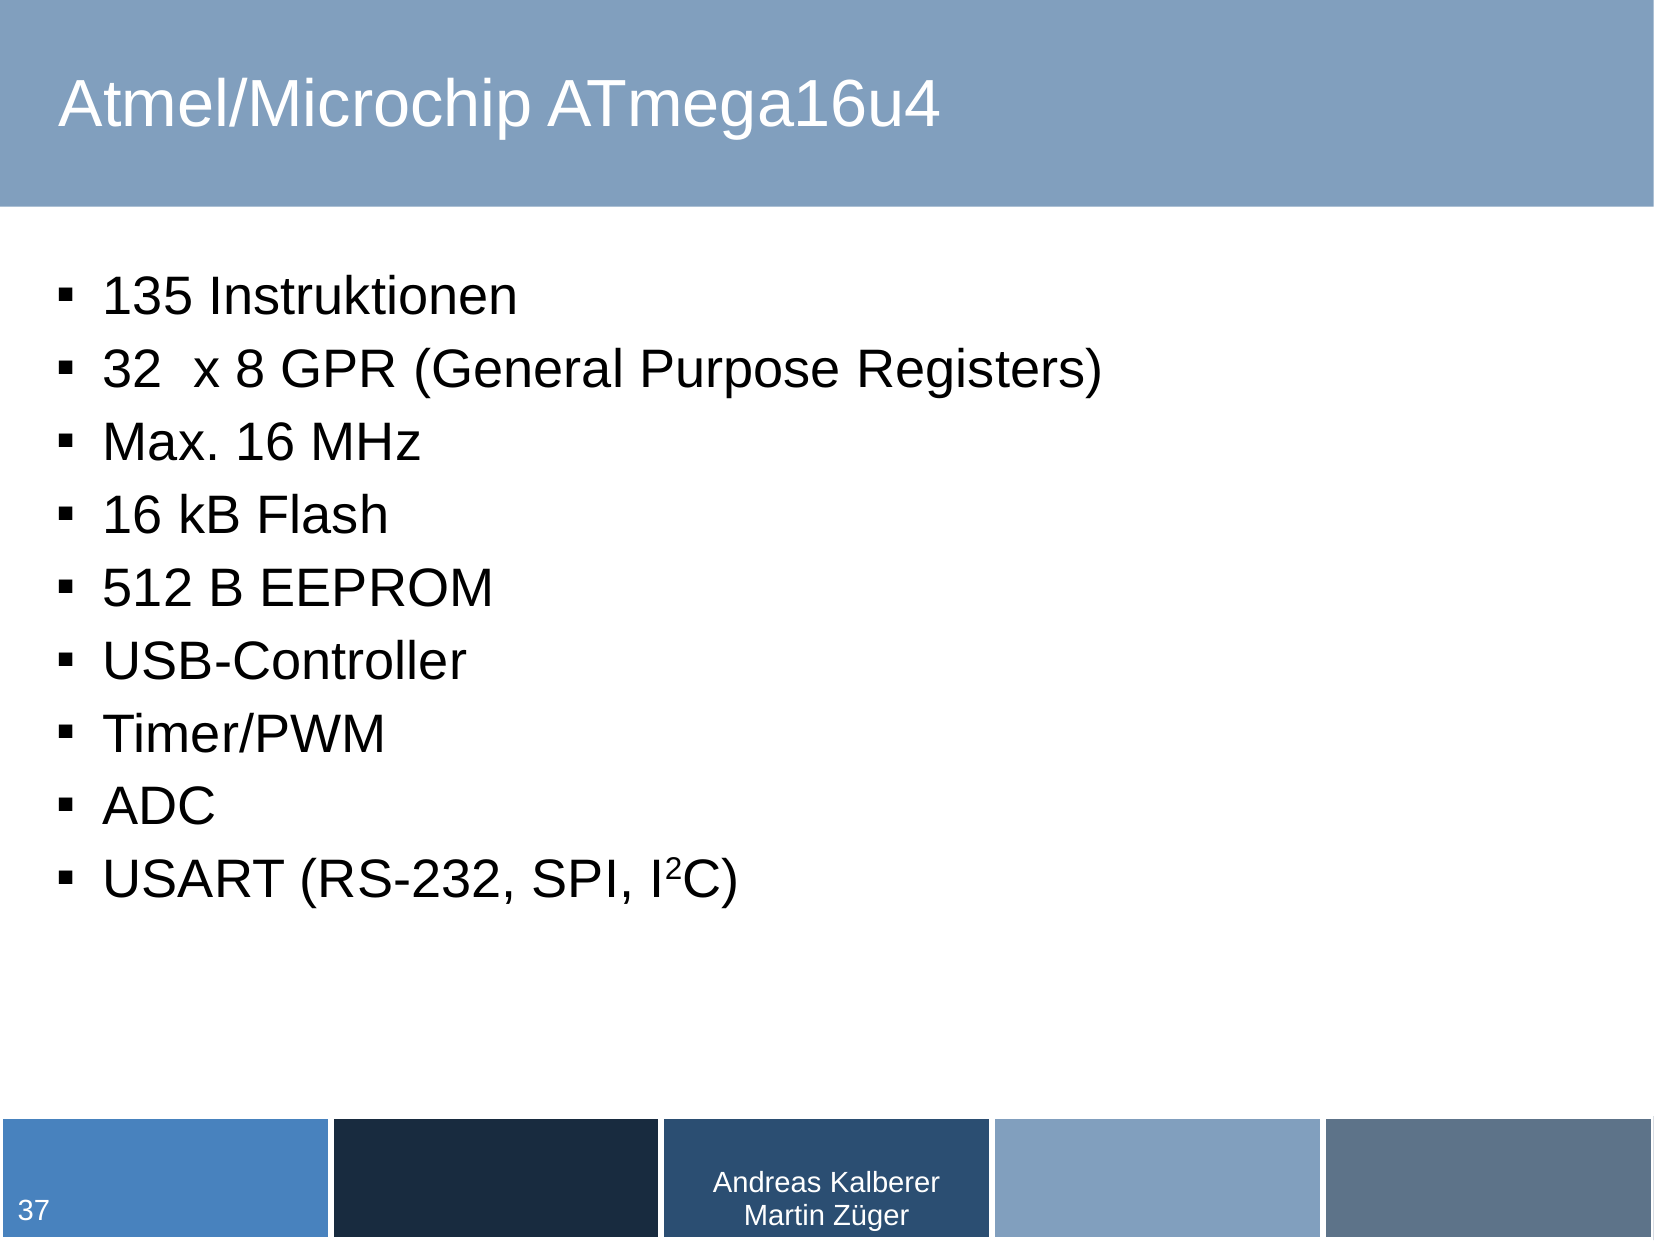

# Atmel/Microchip ATmega16u4
135 Instruktionen
32 x 8 GPR (General Purpose Registers)
Max. 16 MHz
16 kB Flash
512 B EEPROM
USB-Controller
Timer/PWM
ADC
USART (RS-232, SPI, I2C)
LibreOffice Productivity Suite
37